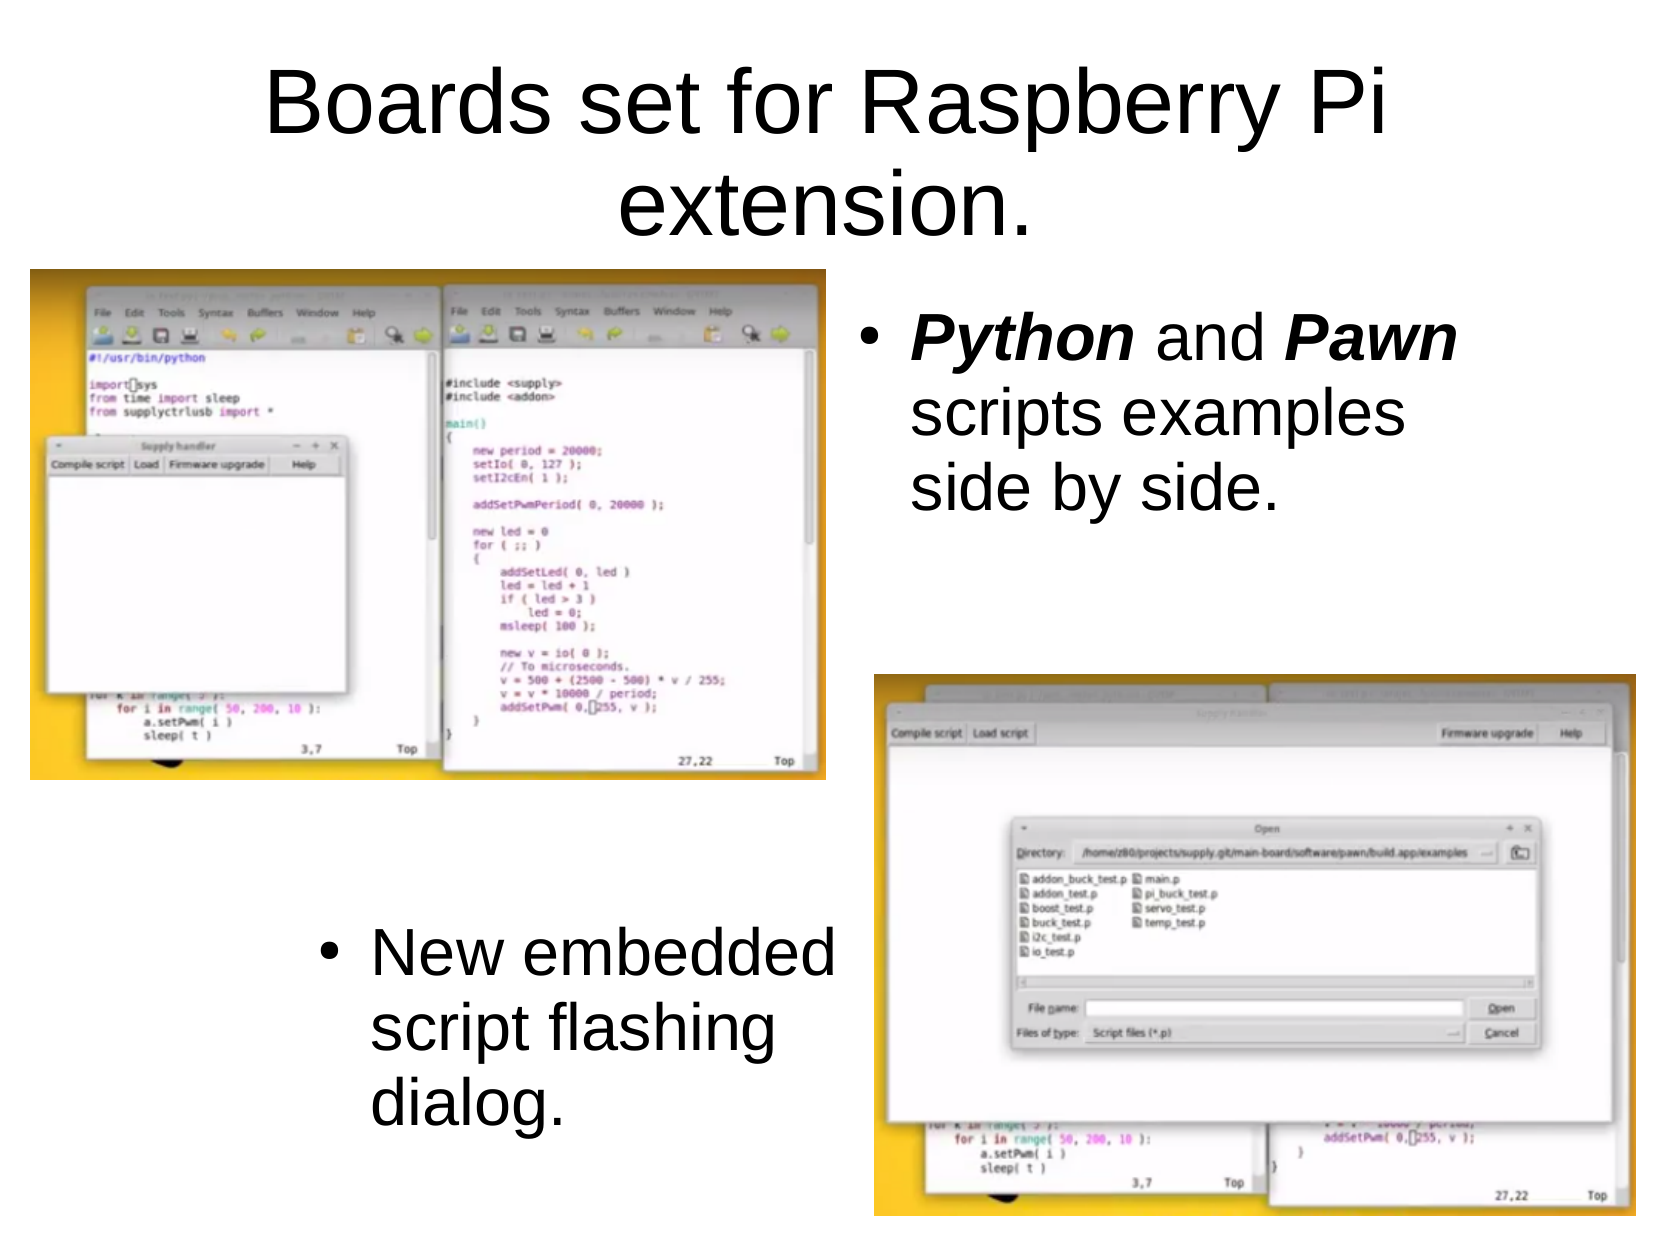

# Boards set for Raspberry Pi extension.
Python and Pawn scripts examples side by side.
New embedded script flashing dialog.